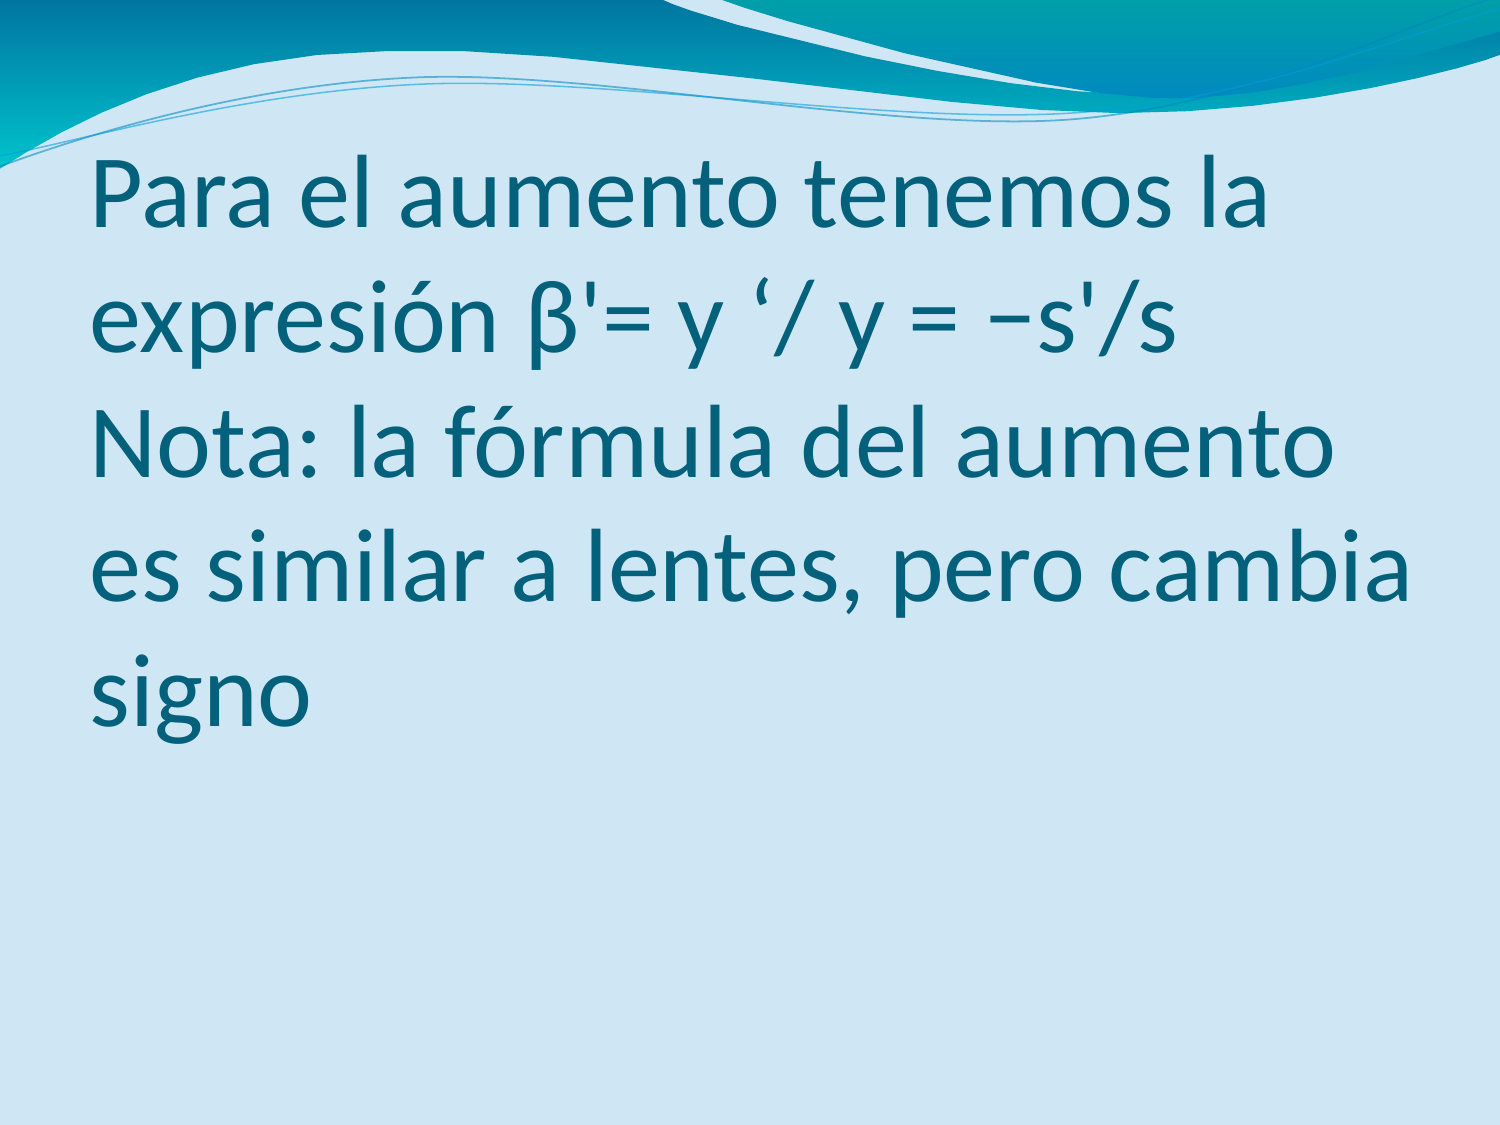

# Para el aumento tenemos la expresión β'= y ‘/ y = −s'/s Nota: la fórmula del aumento es similar a lentes, pero cambia signo